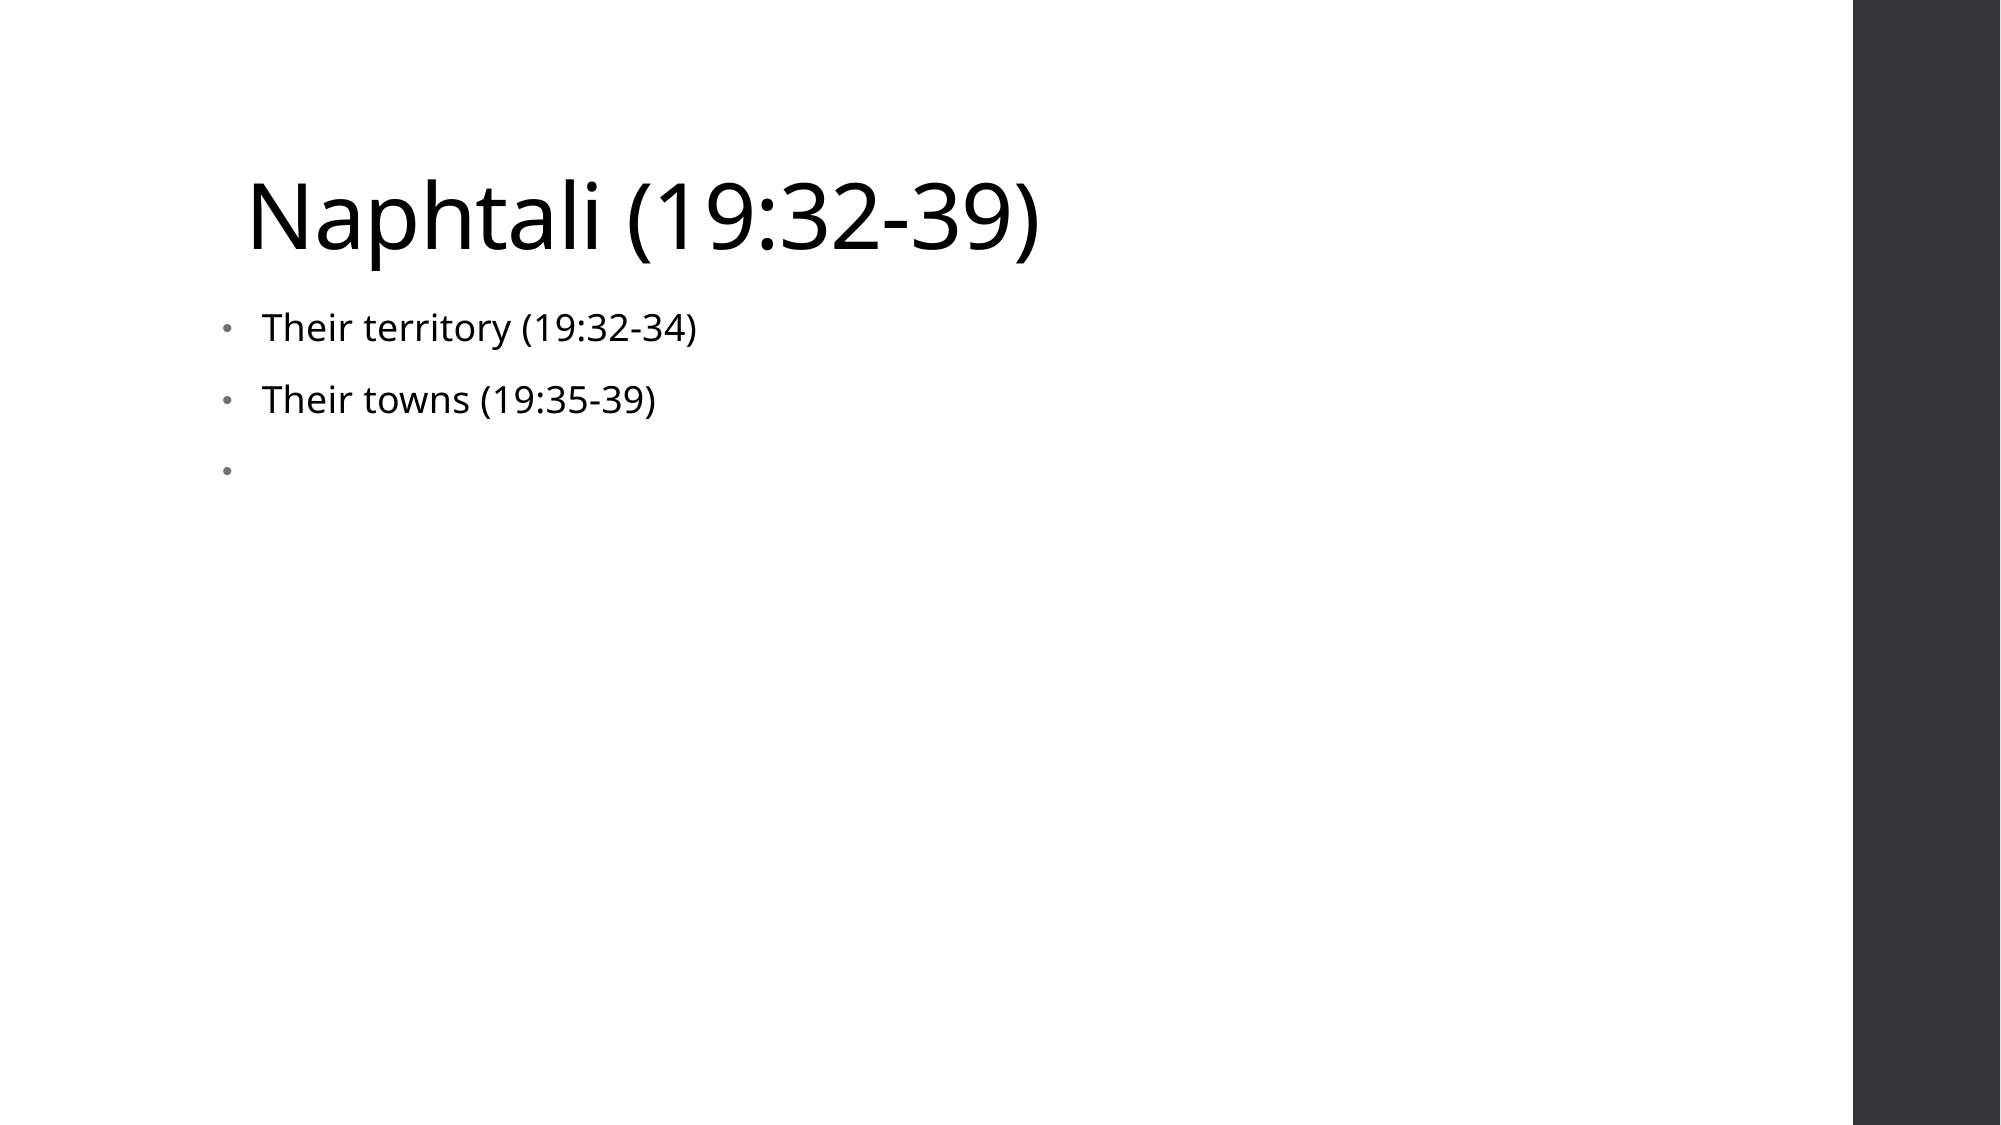

# Naphtali (19:32-39)
 Their territory (19:32-34)
 Their towns (19:35-39)